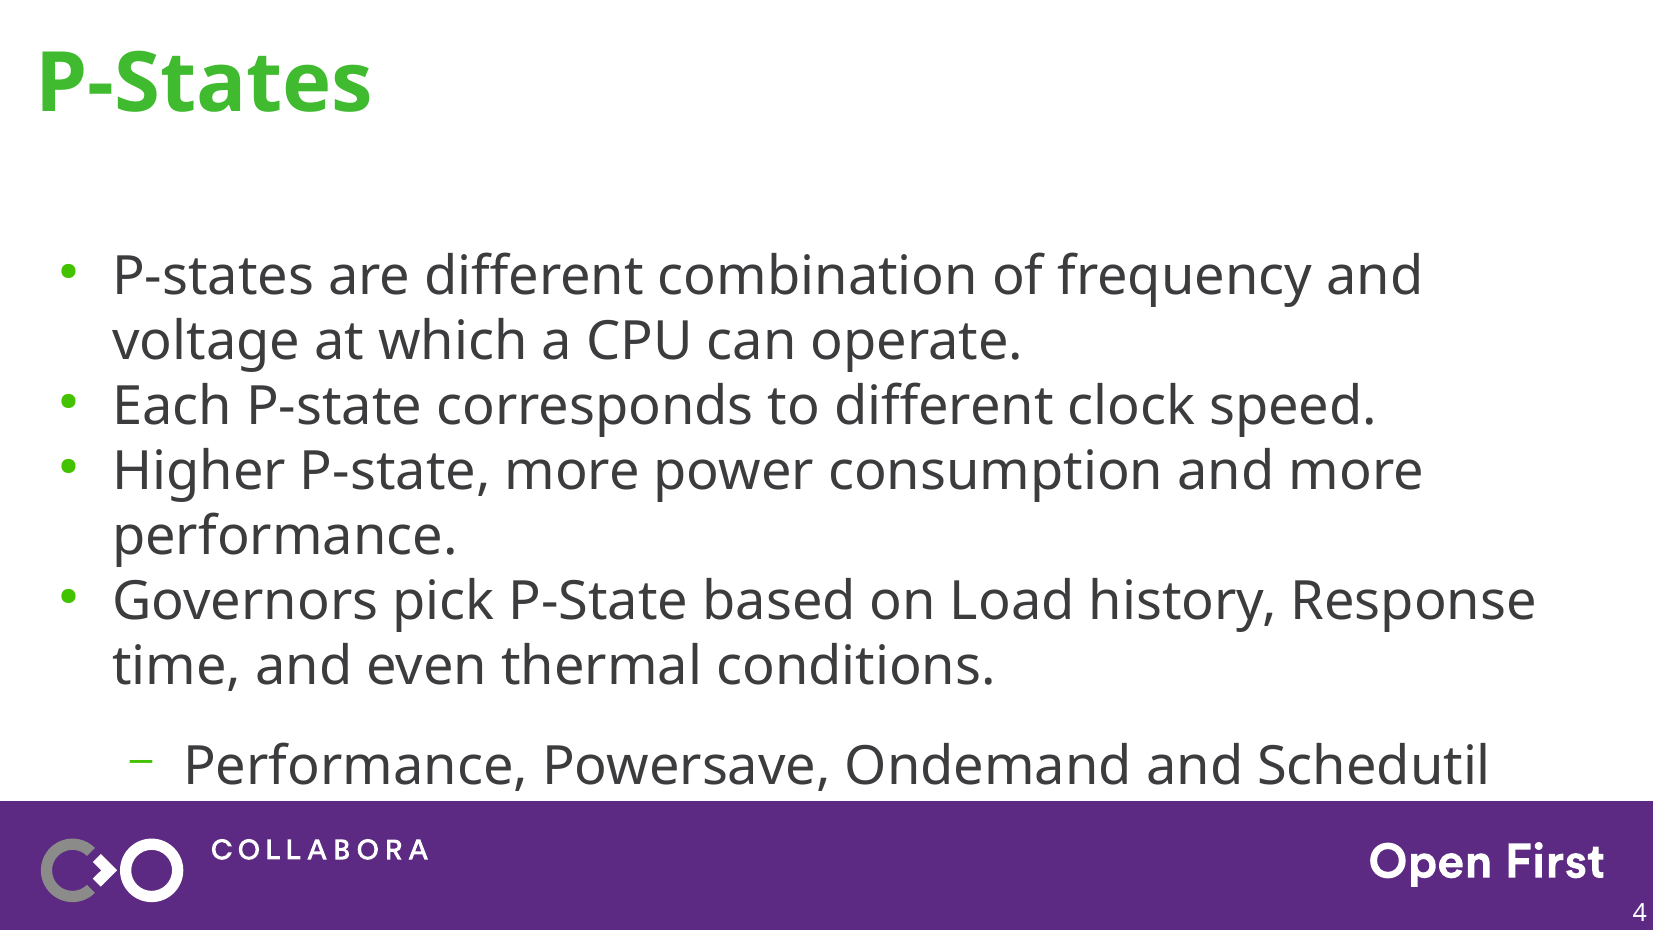

# P-States
P-states are different combination of frequency and voltage at which a CPU can operate.
Each P-state corresponds to different clock speed.
Higher P-state, more power consumption and more performance.
Governors pick P-State based on Load history, Response time, and even thermal conditions.
Performance, Powersave, Ondemand and Schedutil